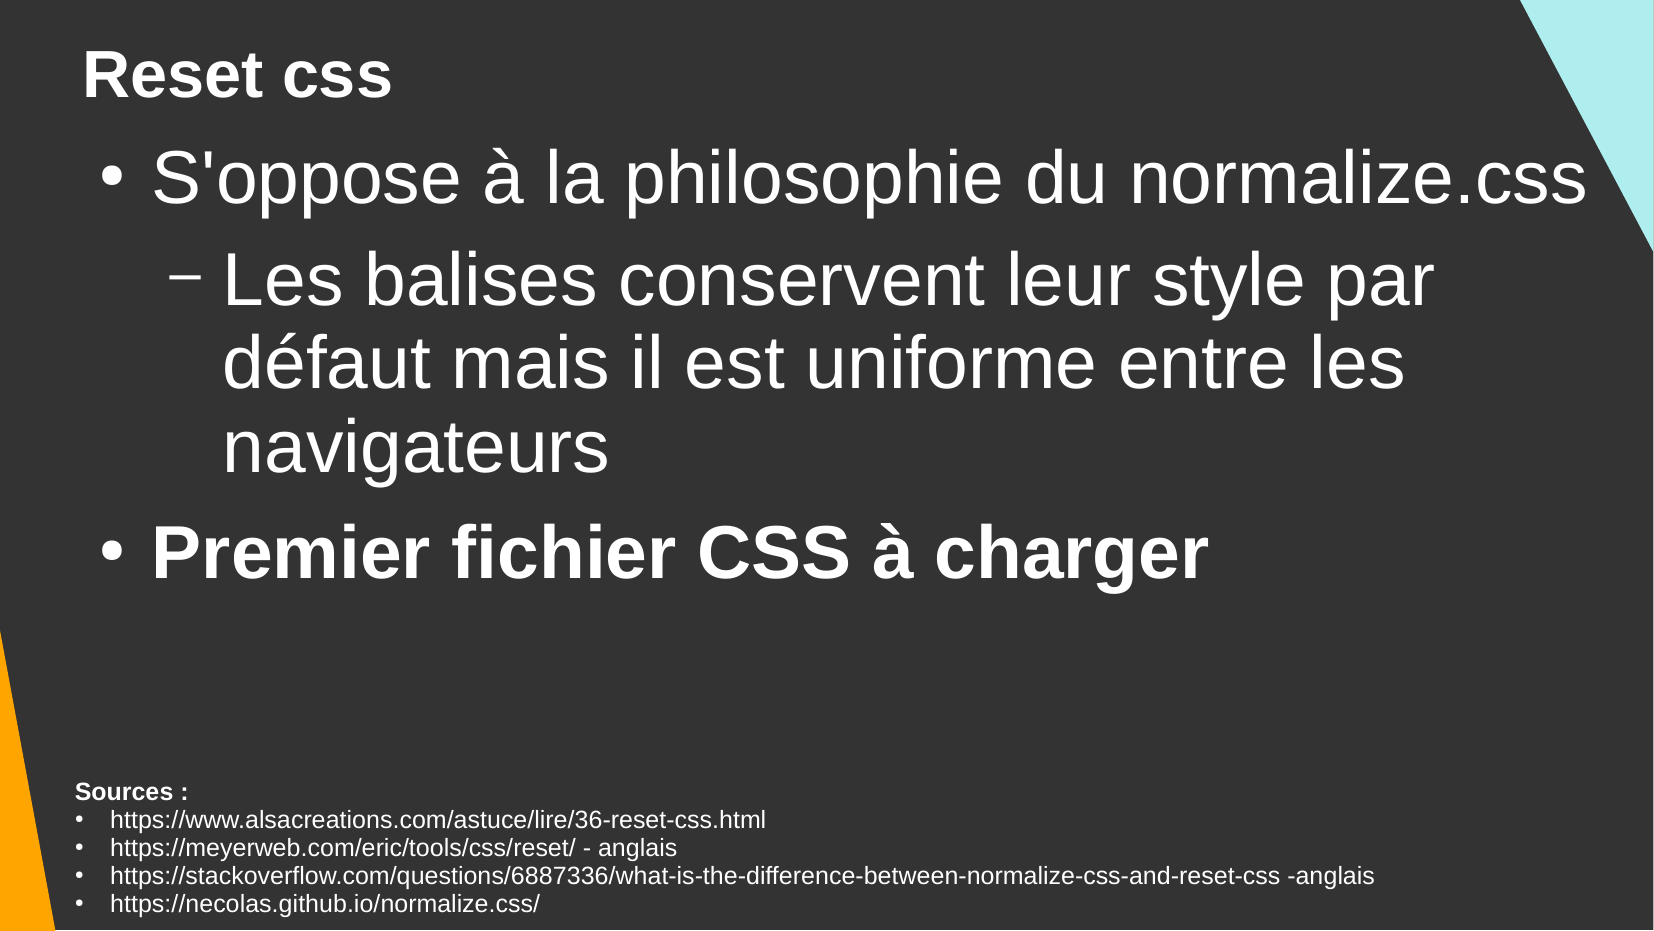

# Reset css
S'oppose à la philosophie du normalize.css
Les balises conservent leur style par défaut mais il est uniforme entre les navigateurs
Premier fichier CSS à charger
Sources :
https://www.alsacreations.com/astuce/lire/36-reset-css.html
https://meyerweb.com/eric/tools/css/reset/ - anglais
https://stackoverflow.com/questions/6887336/what-is-the-difference-between-normalize-css-and-reset-css -anglais
https://necolas.github.io/normalize.css/